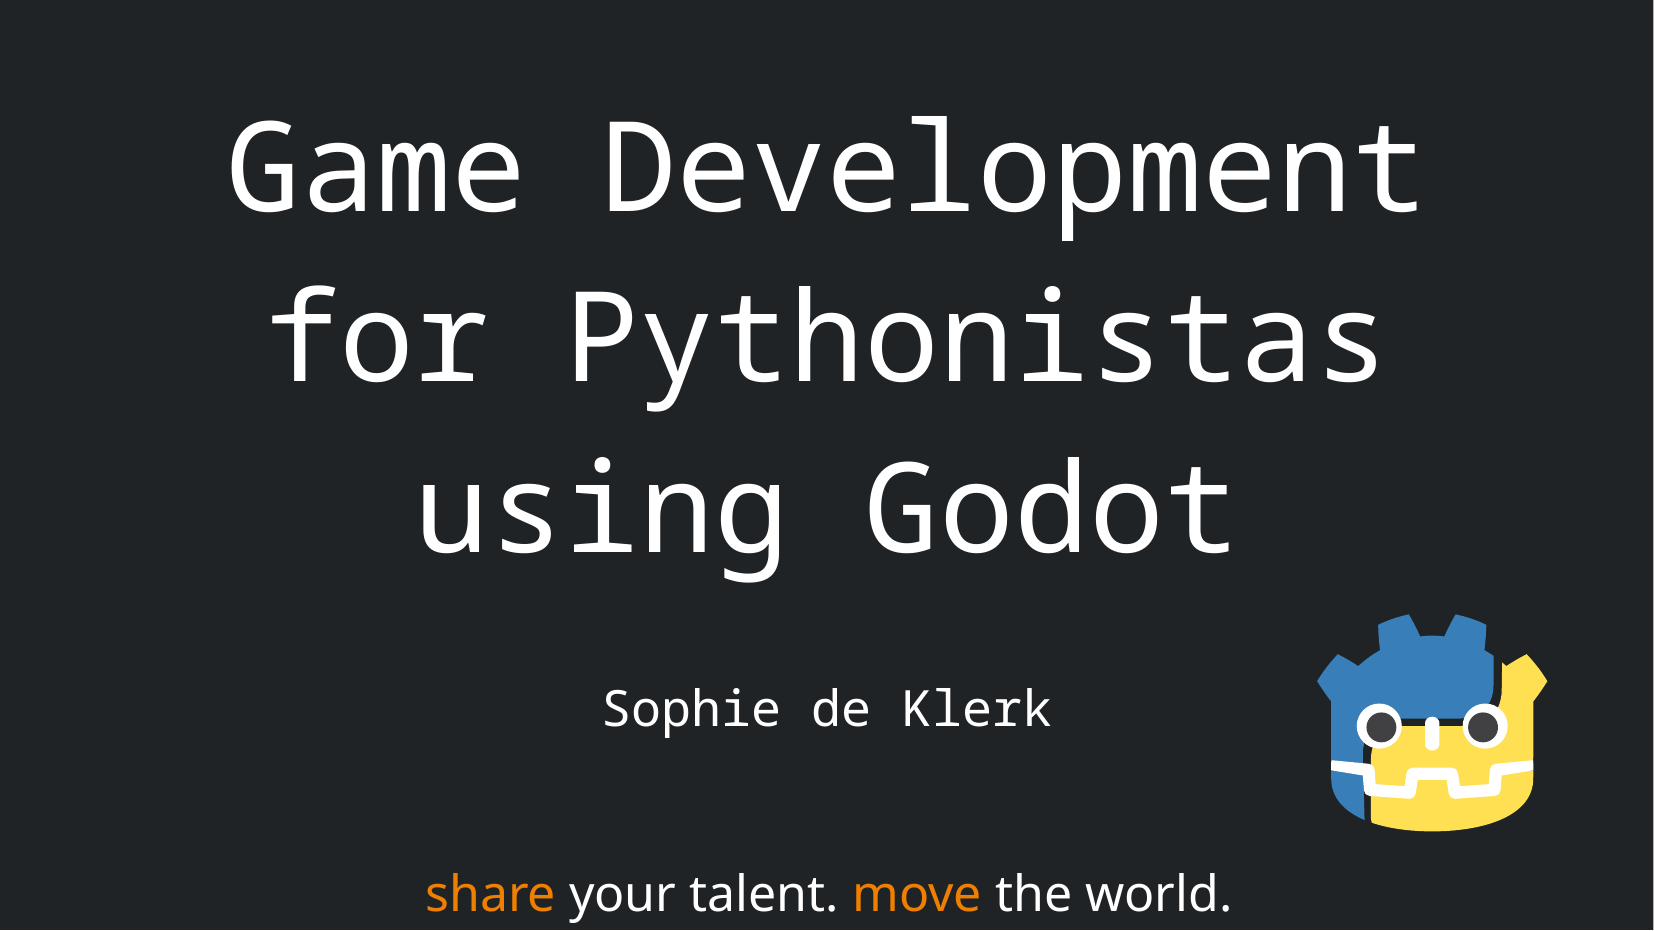

# Game Development for Pythonistas using Godot
Sophie de Klerk
share your talent. move the world.